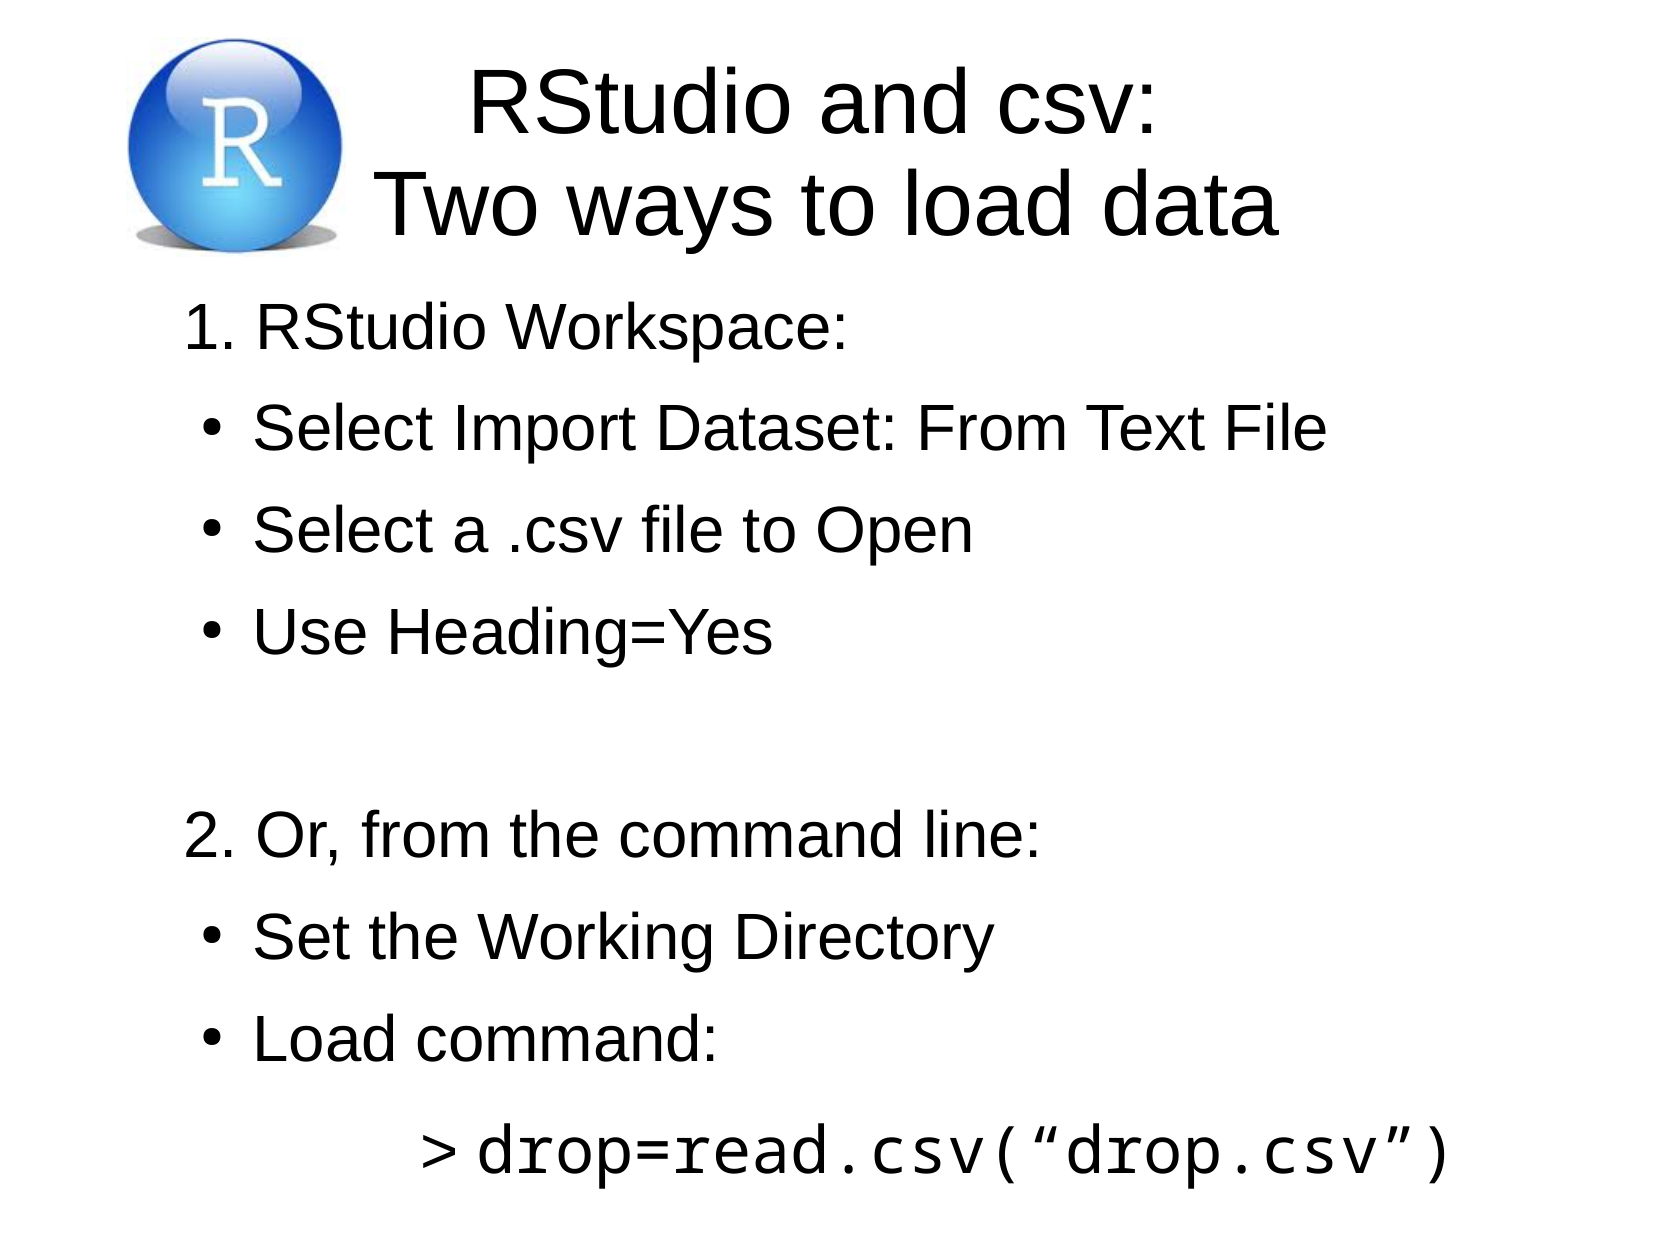

# RStudio and csv: Two ways to load data
1. RStudio Workspace:
Select Import Dataset: From Text File
Select a .csv file to Open
Use Heading=Yes
2. Or, from the command line:
Set the Working Directory
Load command:
 > drop=read.csv(“drop.csv”)